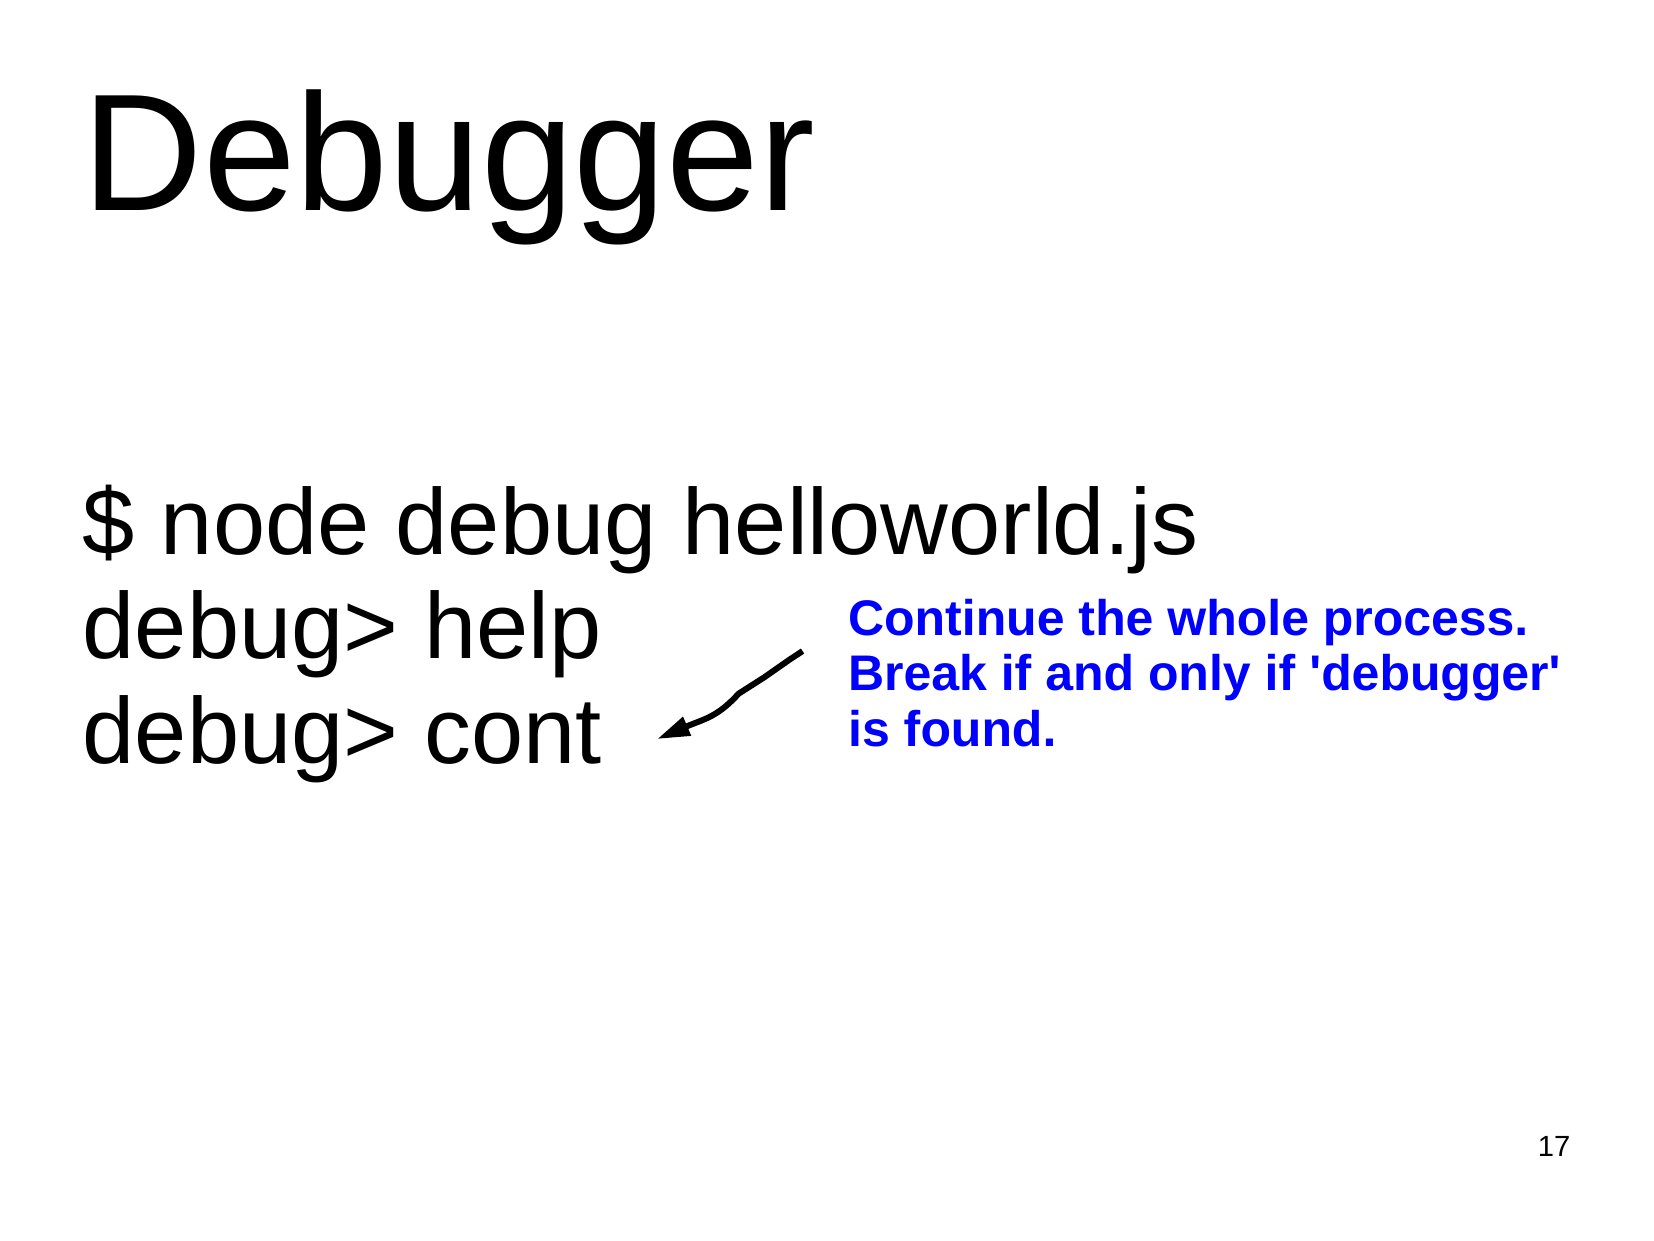

# Debugger
$ node debug helloworld.js
debug> help
debug> cont
Continue the whole process.
Break if and only if 'debugger' is found.
17